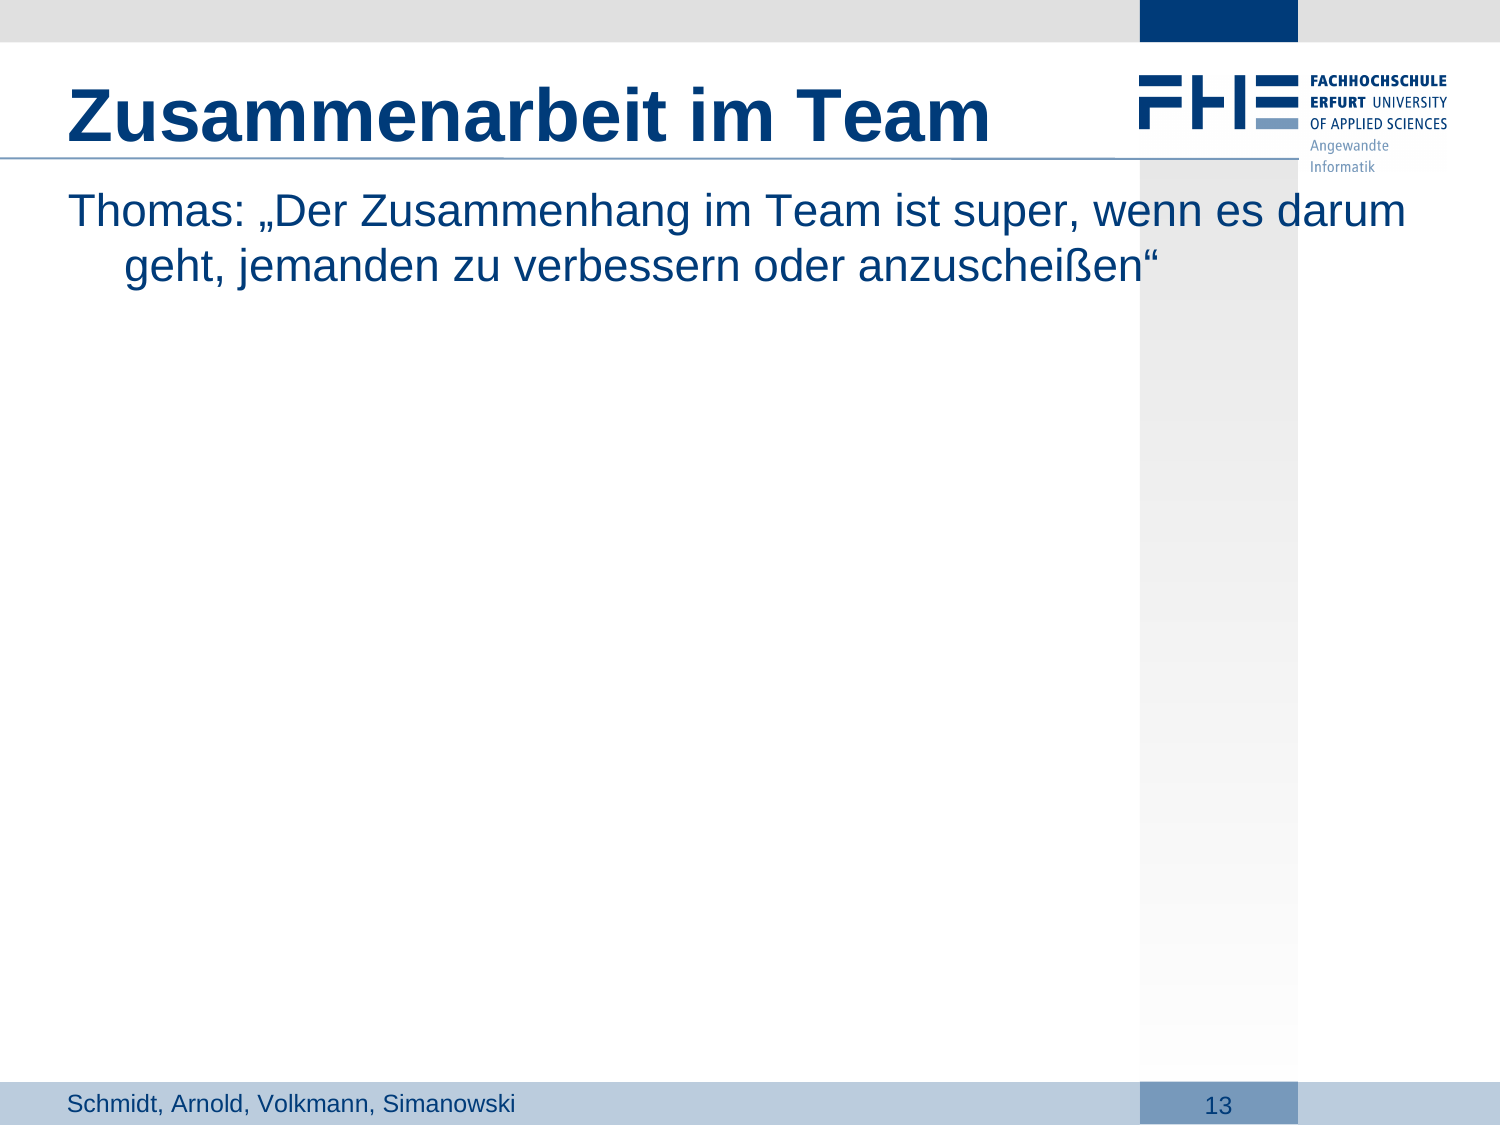

# Zusammenarbeit im Team
Thomas: „Der Zusammenhang im Team ist super, wenn es darum geht, jemanden zu verbessern oder anzuscheißen“